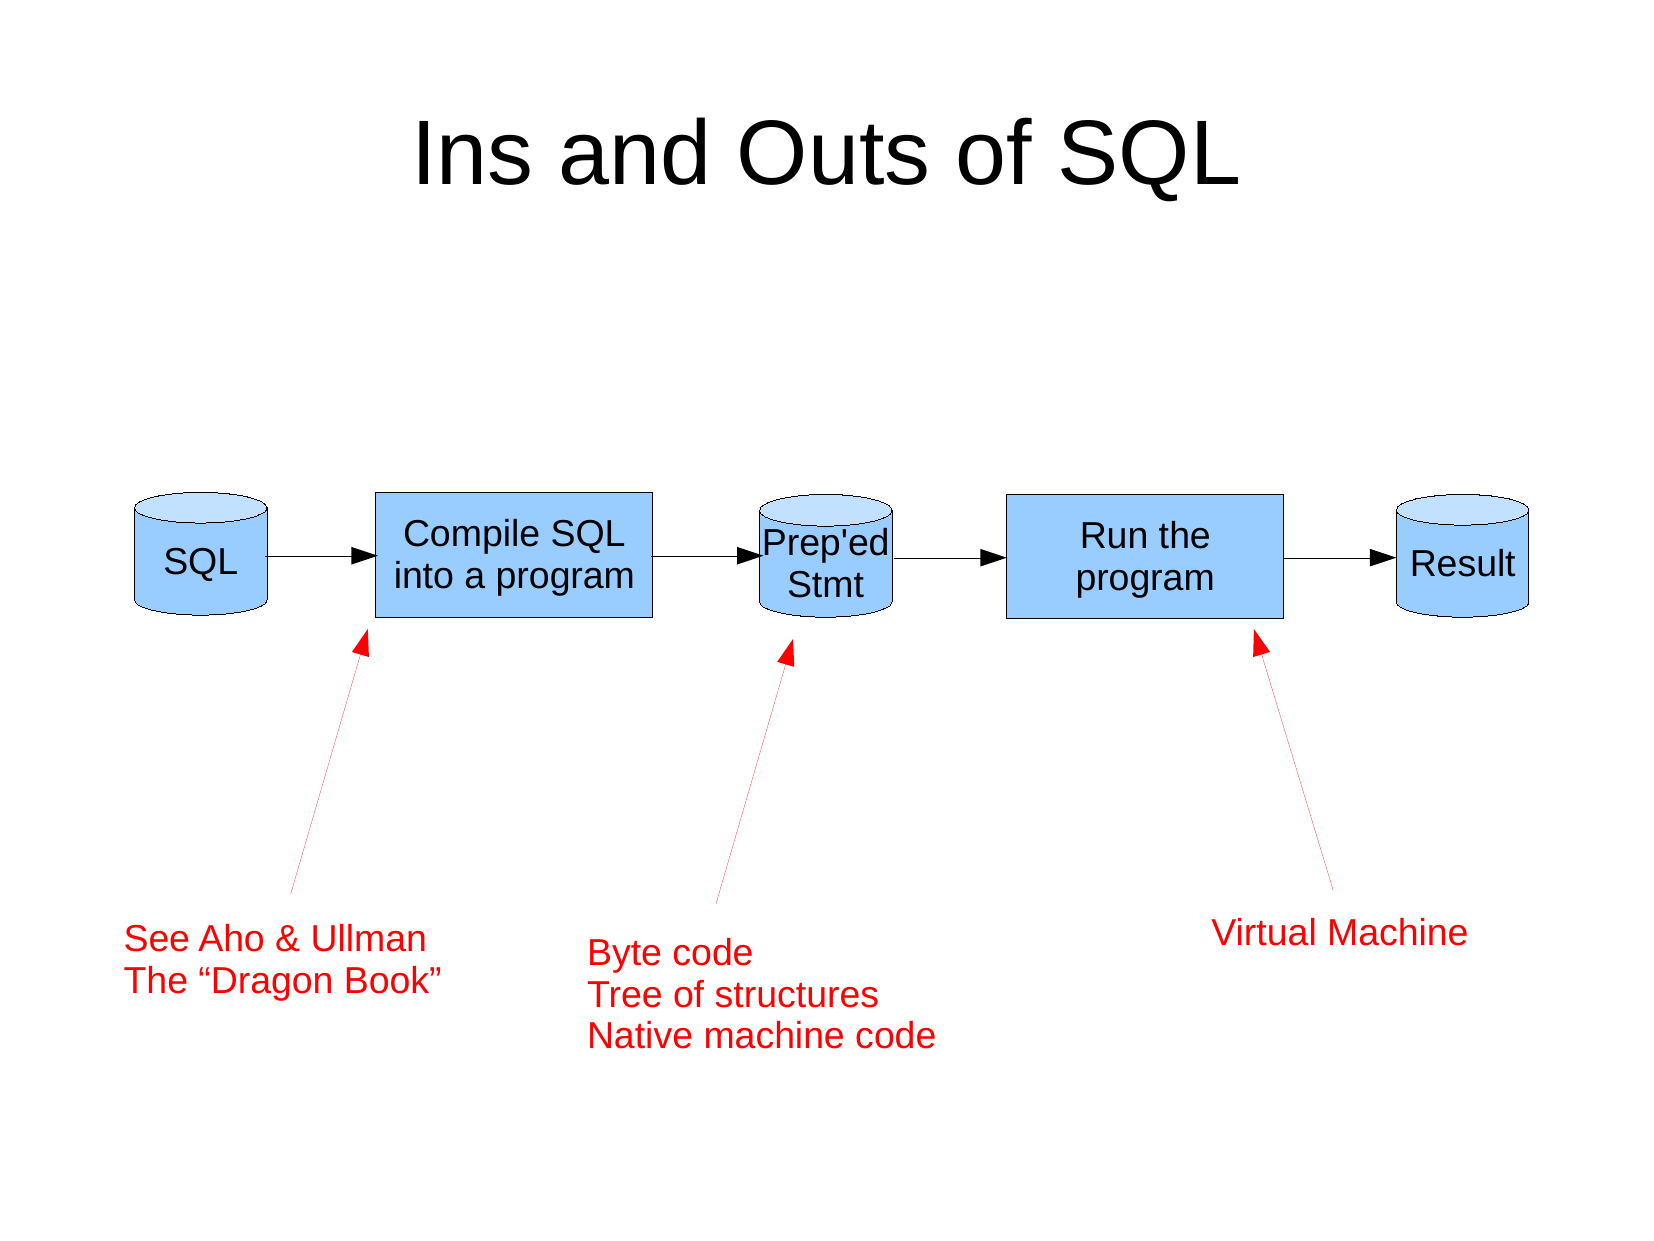

# Ins and Outs of SQL
SQL
Compile SQL
into a program
Run the
program
Prep'ed
Stmt
Result
Virtual Machine
See Aho & Ullman
The “Dragon Book”
 Byte code
 Tree of structures
 Native machine code